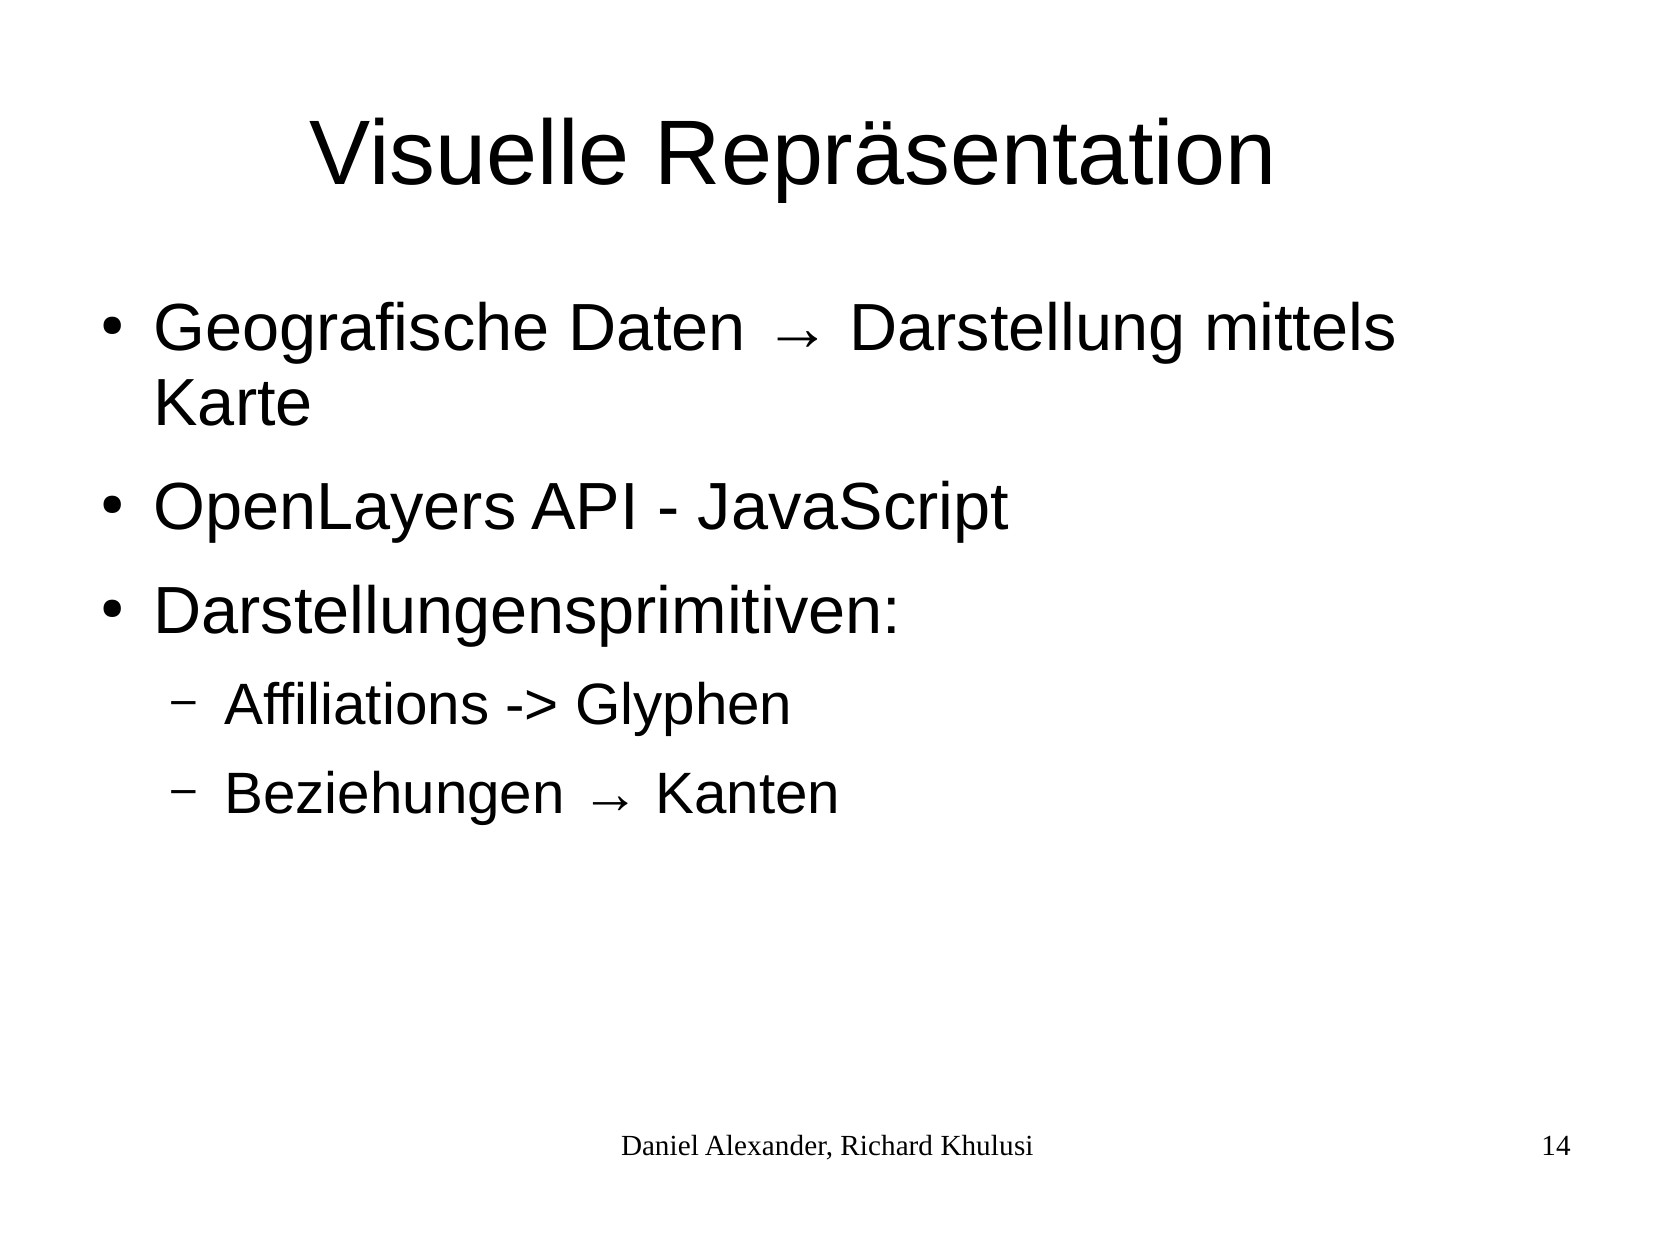

# Visuelle Repräsentation
Geografische Daten → Darstellung mittels Karte
OpenLayers API - JavaScript
Darstellungensprimitiven:
Affiliations -> Glyphen
Beziehungen → Kanten
Daniel Alexander, Richard Khulusi
14